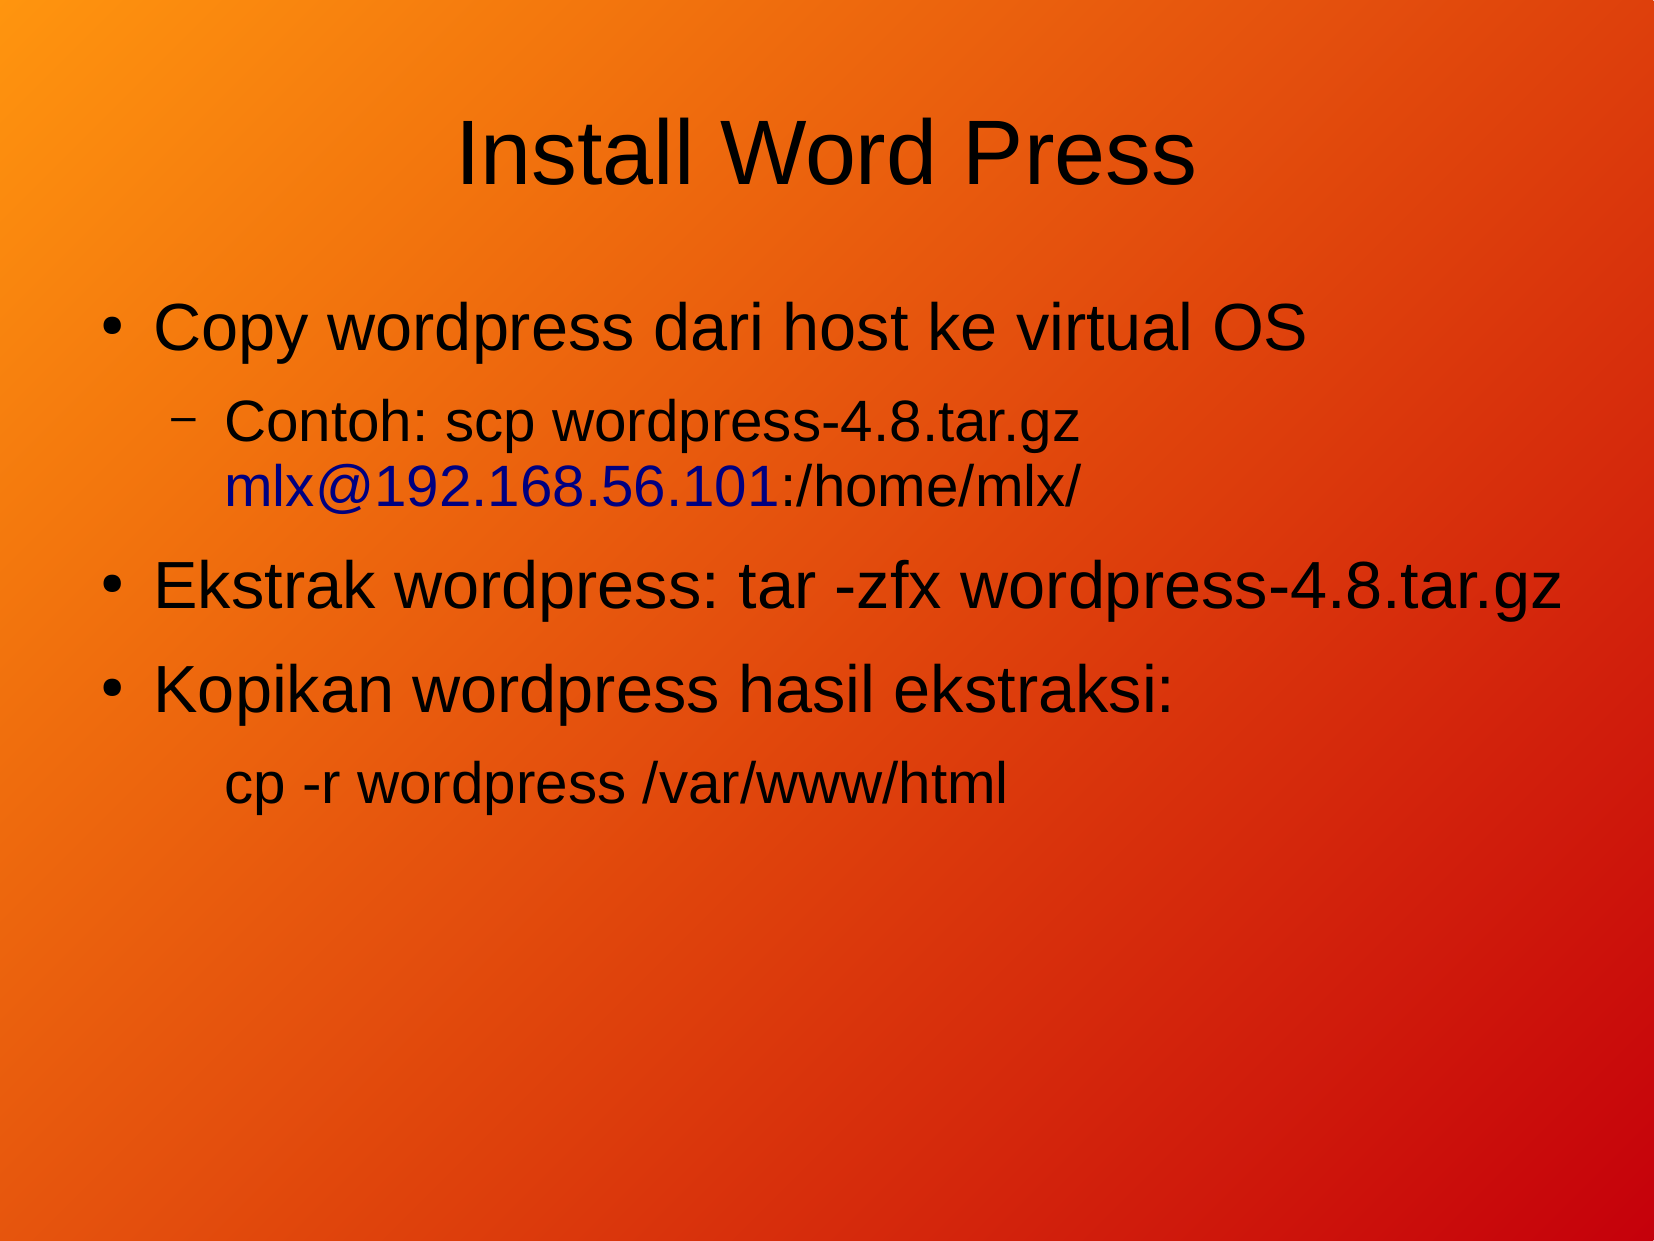

# Install Word Press
Copy wordpress dari host ke virtual OS
Contoh: scp wordpress-4.8.tar.gz mlx@192.168.56.101:/home/mlx/
Ekstrak wordpress: tar -zfx wordpress-4.8.tar.gz
Kopikan wordpress hasil ekstraksi:
cp -r wordpress /var/www/html